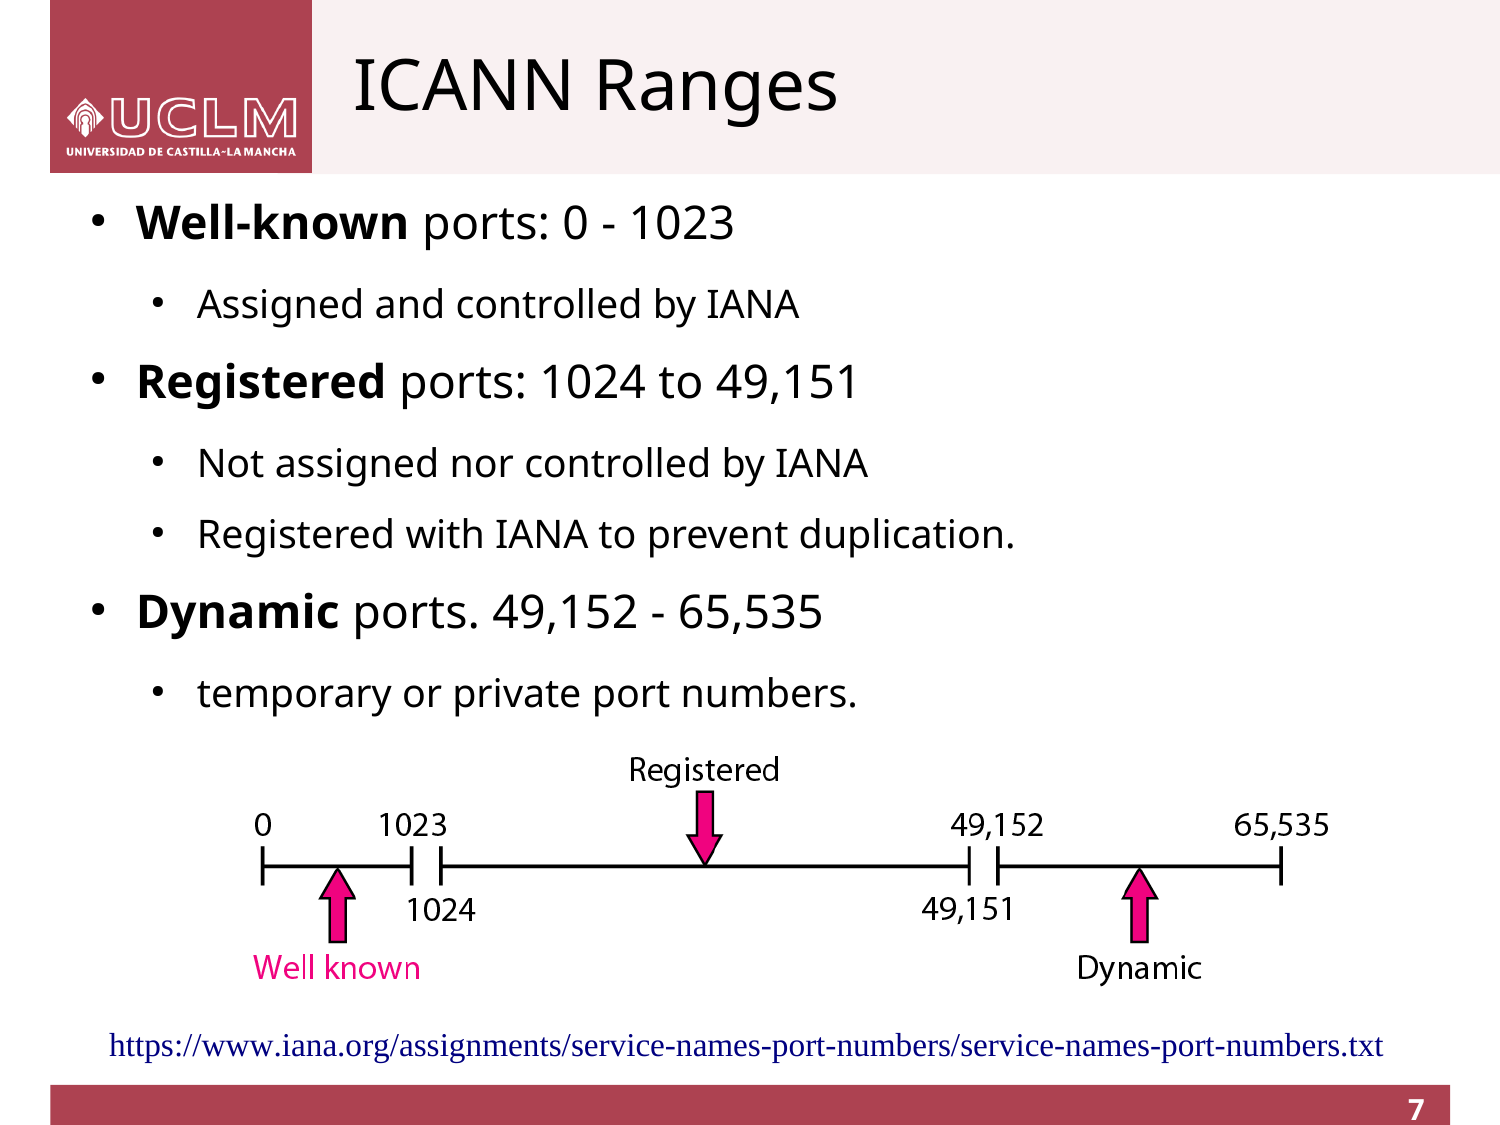

# ICANN Ranges
Well-known ports: 0 - 1023
Assigned and controlled by IANA
Registered ports: 1024 to 49,151
Not assigned nor controlled by IANA
Registered with IANA to prevent duplication.
Dynamic ports. 49,152 - 65,535
temporary or private port numbers.
https://www.iana.org/assignments/service-names-port-numbers/service-names-port-numbers.txt
7